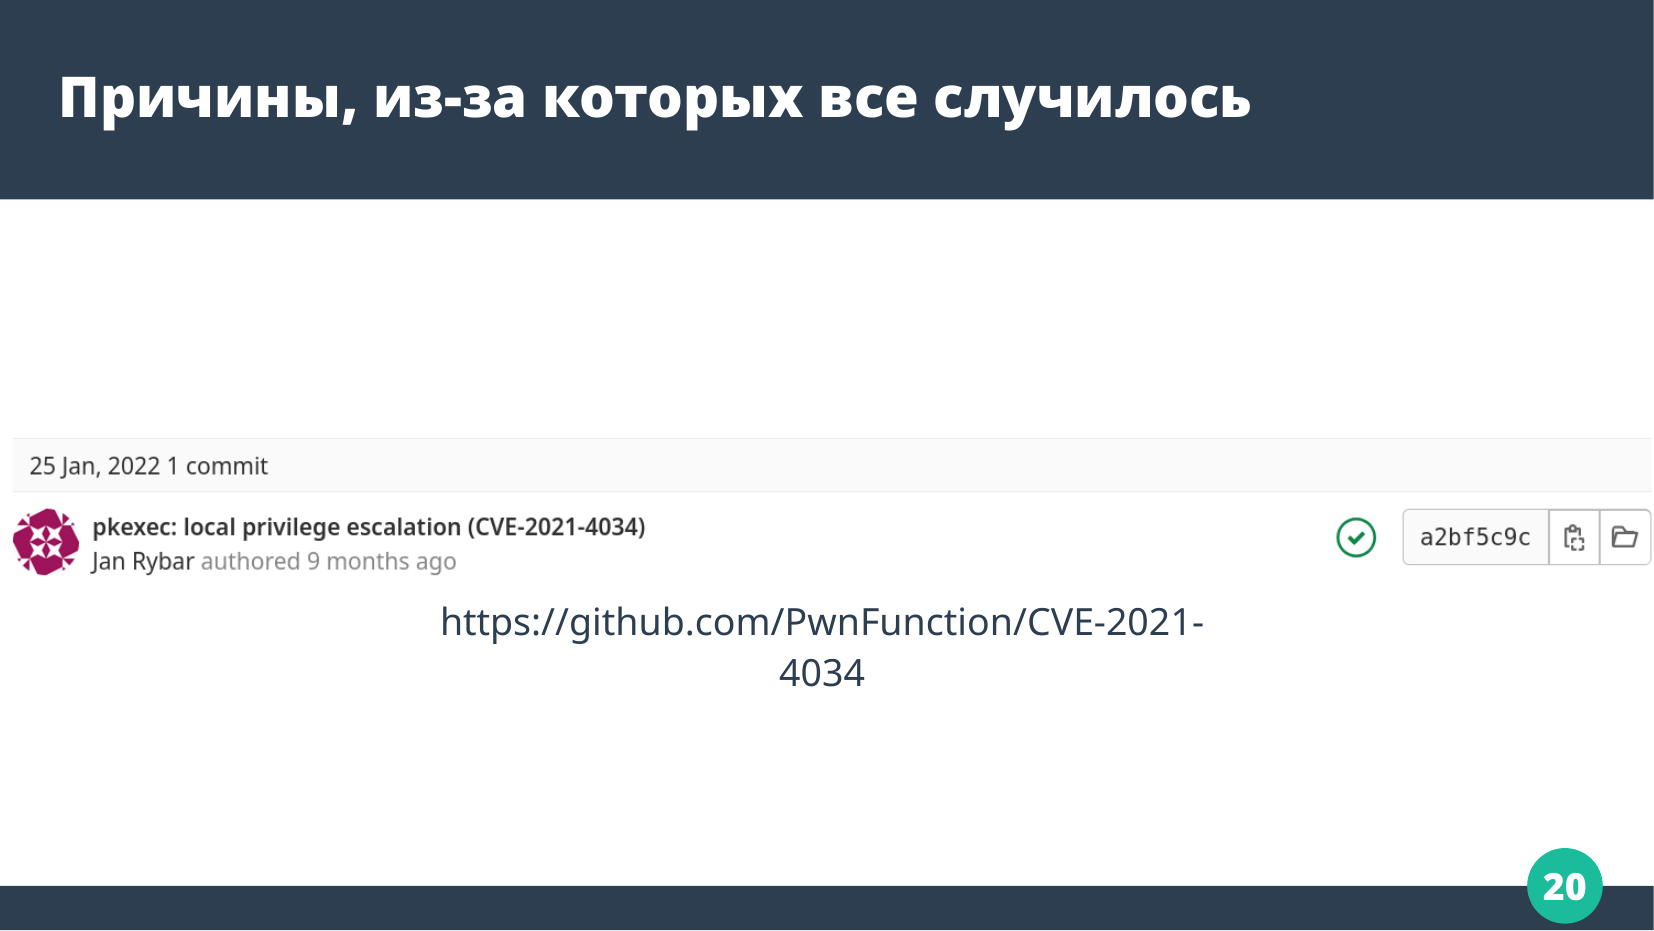

# Причины, из-за которых все случилось
https://github.com/PwnFunction/CVE-2021-4034